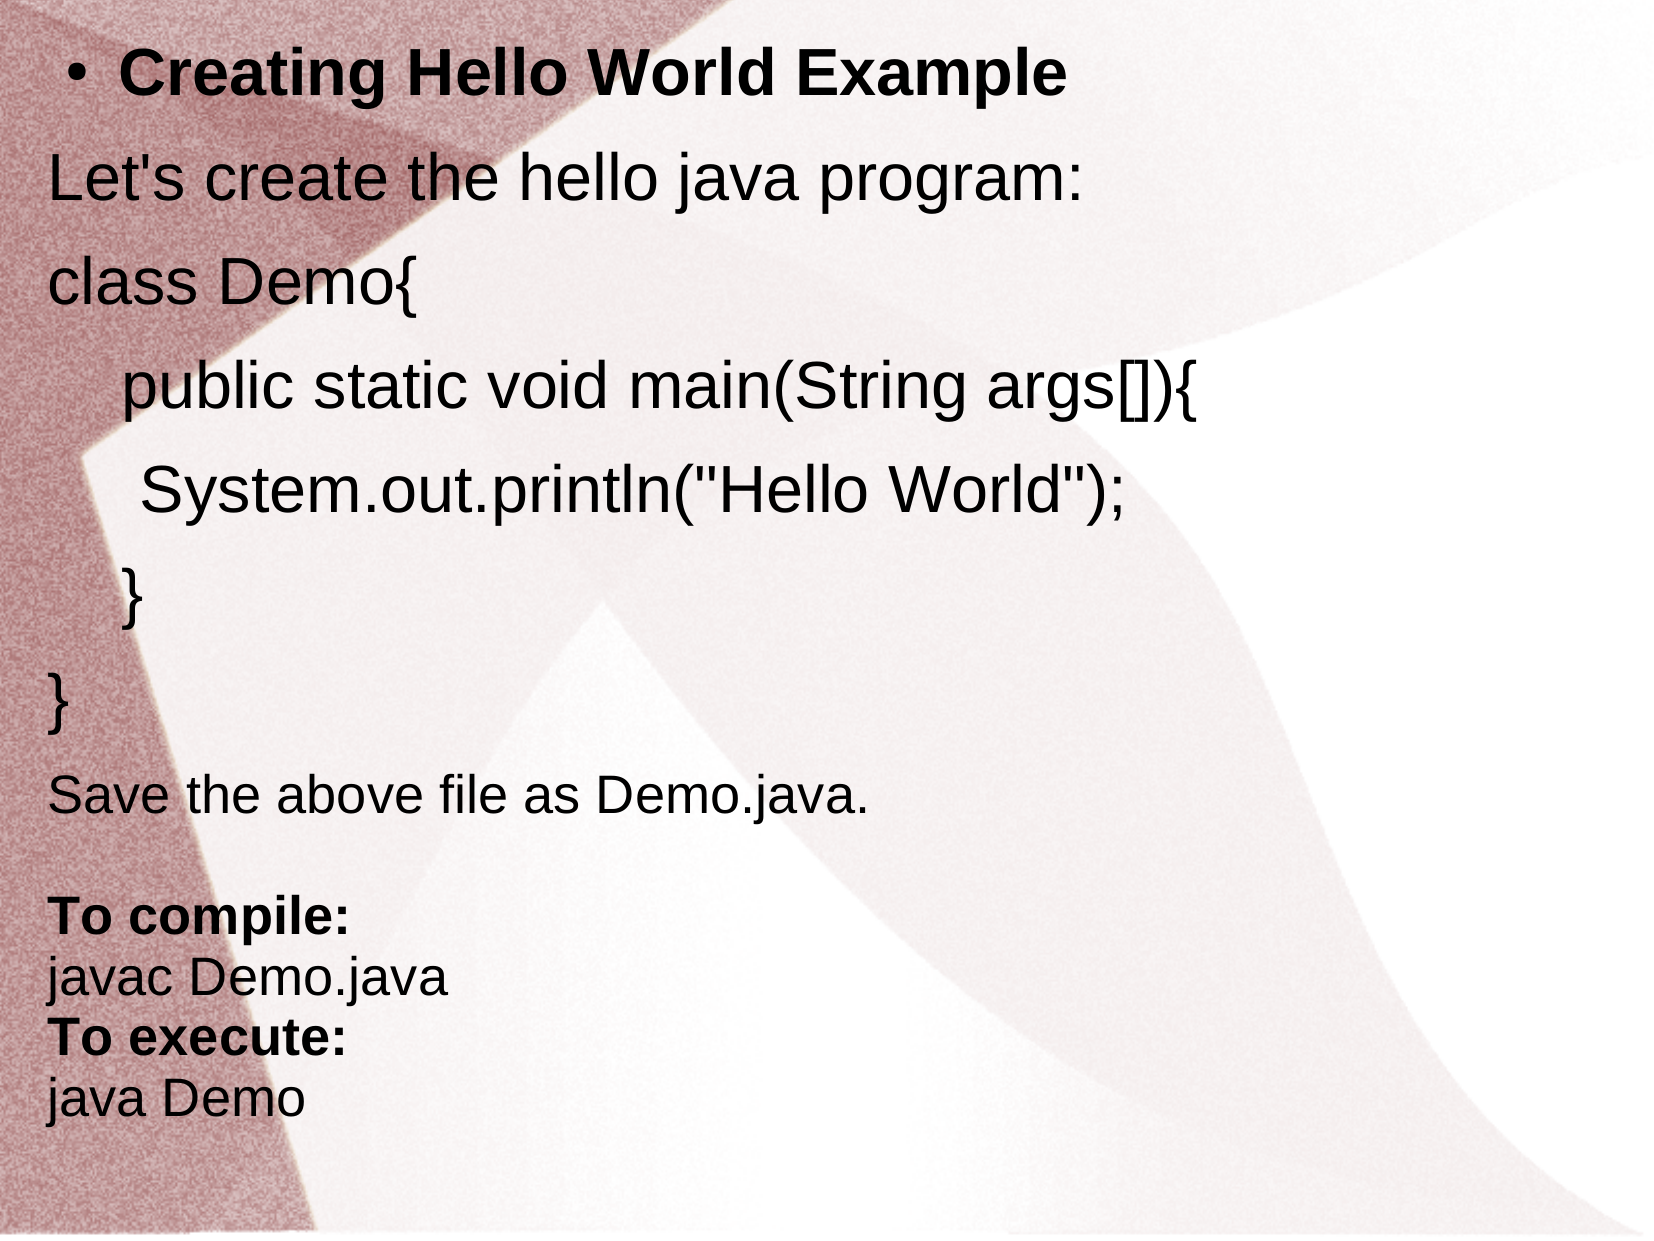

# Creating Hello World Example
Let's create the hello java program:
class Demo{
 public static void main(String args[]){
 System.out.println("Hello World");
 }
}
Save the above file as Demo.java.
To compile:
javac Demo.java
To execute:
java Demo